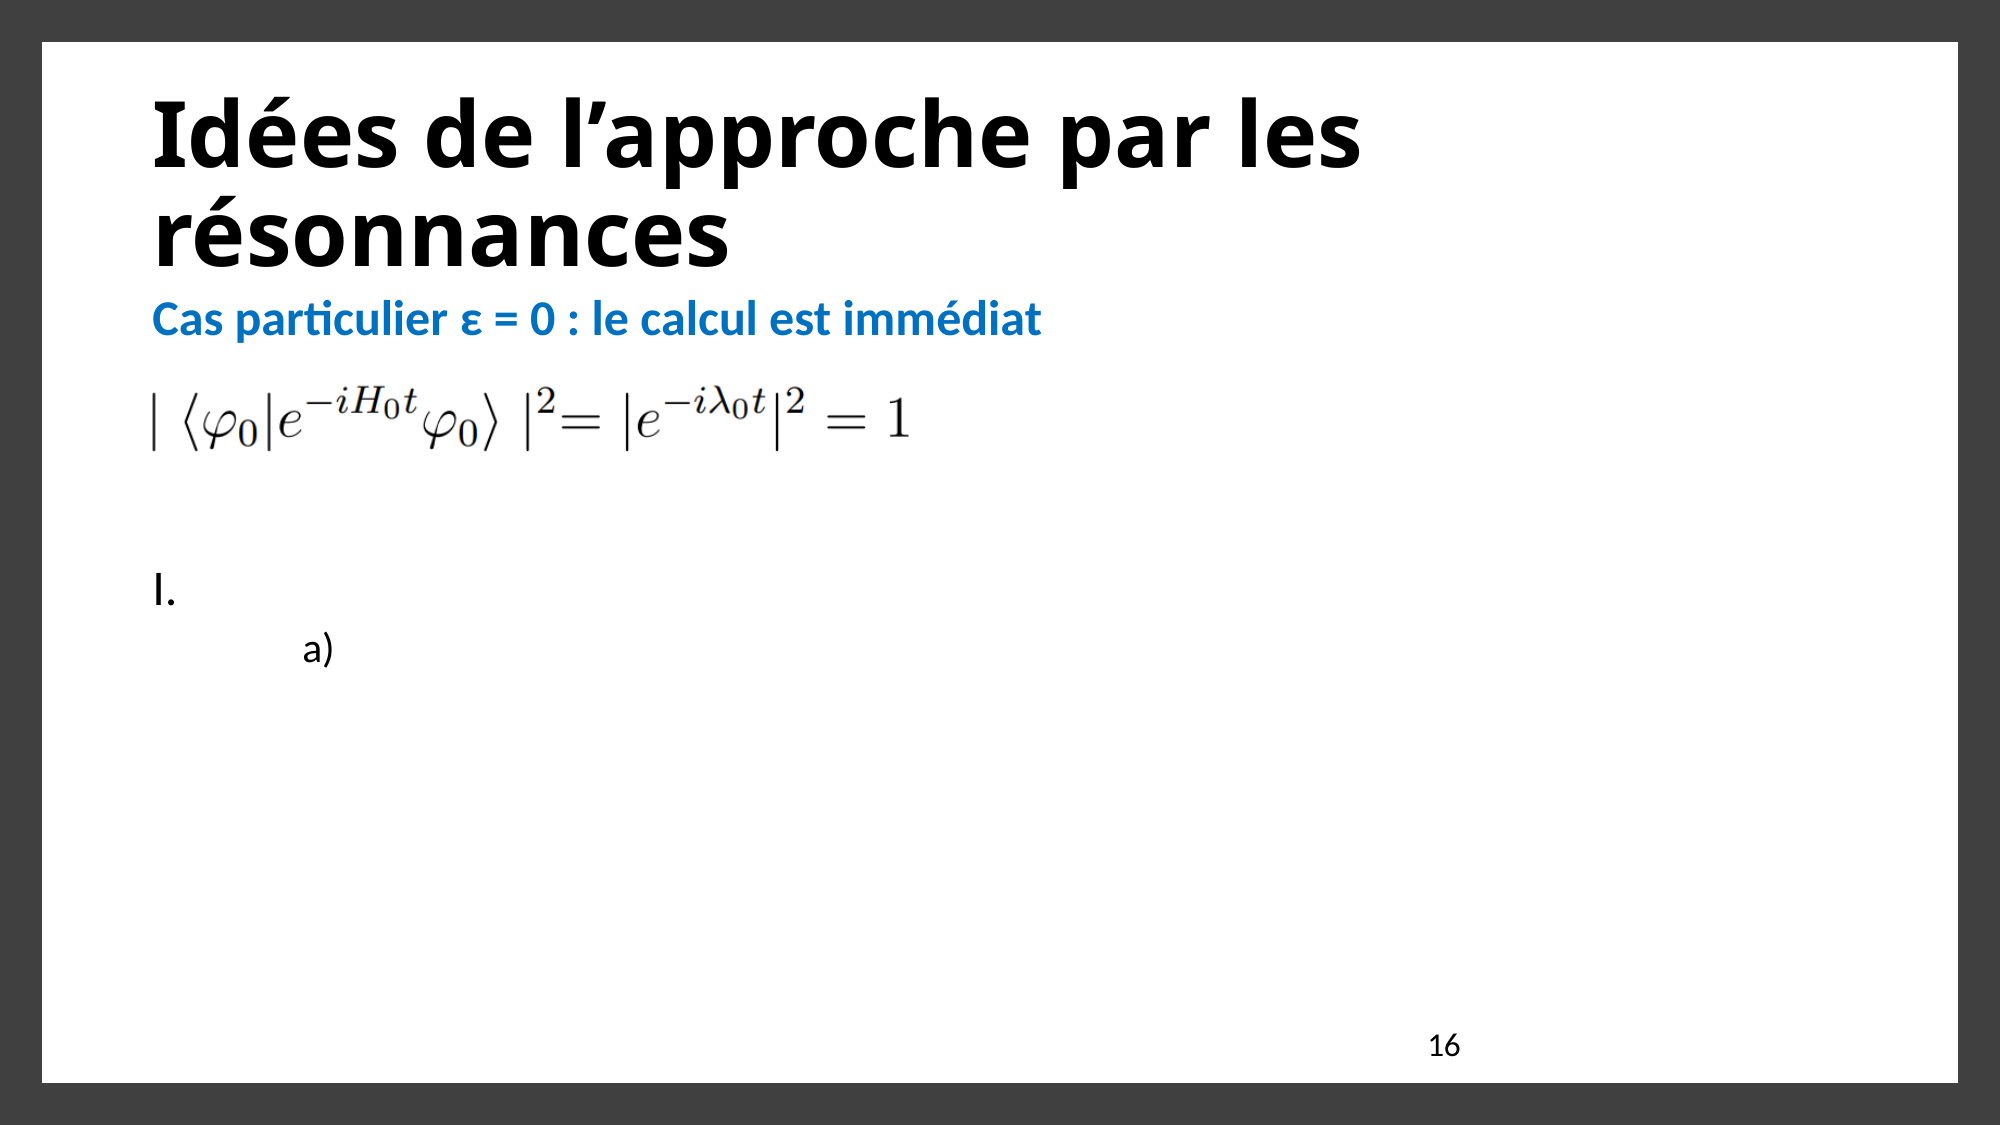

# Idées de l’approche par les résonnances
Cas particulier ε = 0 : le calcul est immédiat
16